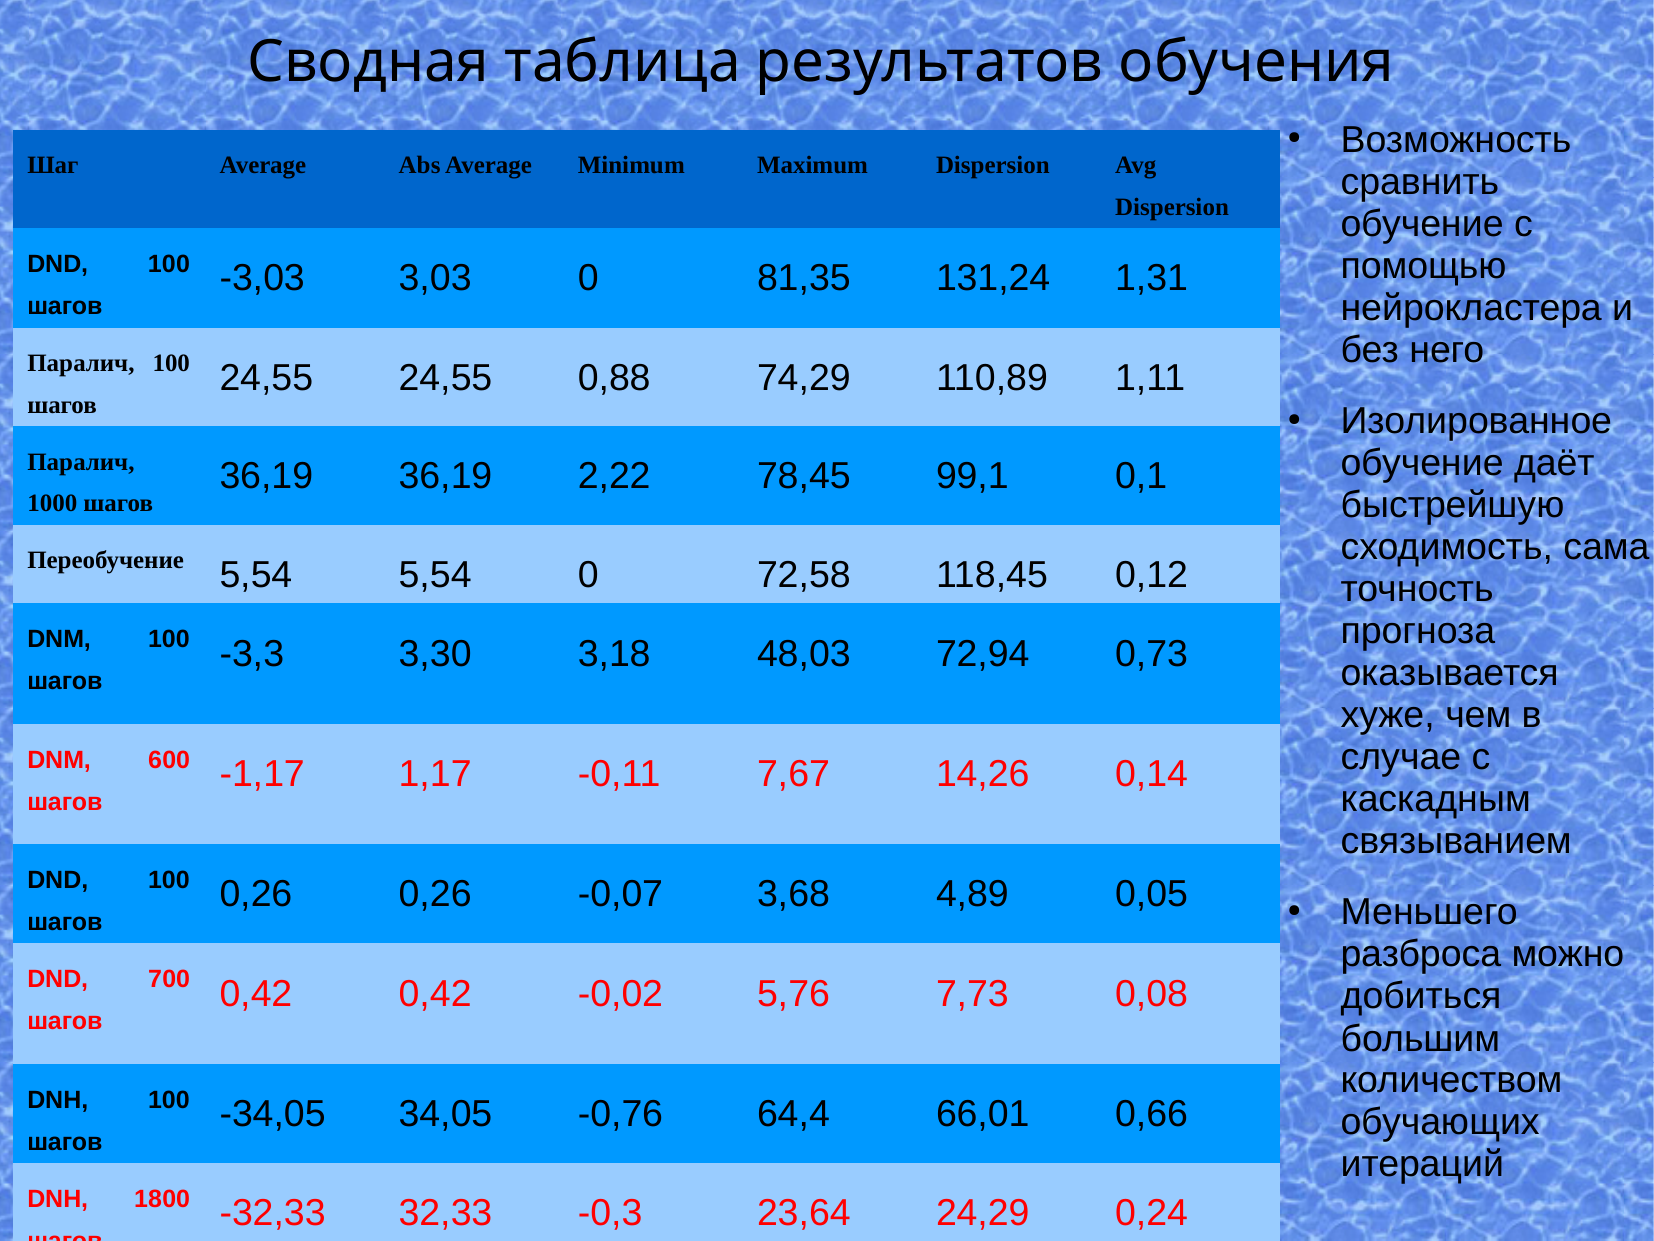

# Сводная таблица результатов обучения
Возможность сравнить обучение с помощью нейрокластера и без него
Изолированное обучение даёт быстрейшую сходимость, сама точность прогноза оказывается хуже, чем в случае с каскадным связыванием
Меньшего разброса можно добиться большим количеством обучающих итераций
| Шаг | Average | Abs Average | Minimum | Maximum | Dispersion | Avg Dispersion |
| --- | --- | --- | --- | --- | --- | --- |
| DND, 100 шагов | -3,03 | 3,03 | 0 | 81,35 | 131,24 | 1,31 |
| Паралич, 100 шагов | 24,55 | 24,55 | 0,88 | 74,29 | 110,89 | 1,11 |
| Паралич, 1000 шагов | 36,19 | 36,19 | 2,22 | 78,45 | 99,1 | 0,1 |
| Переобучение | 5,54 | 5,54 | 0 | 72,58 | 118,45 | 0,12 |
| DNM, 100 шагов | -3,3 | 3,30 | 3,18 | 48,03 | 72,94 | 0,73 |
| DNM, 600 шагов | -1,17 | 1,17 | -0,11 | 7,67 | 14,26 | 0,14 |
| DND, 100 шагов | 0,26 | 0,26 | -0,07 | 3,68 | 4,89 | 0,05 |
| DND, 700 шагов | 0,42 | 0,42 | -0,02 | 5,76 | 7,73 | 0,08 |
| DNH, 100 шагов | -34,05 | 34,05 | -0,76 | 64,4 | 66,01 | 0,66 |
| DNH, 1800 шагов | -32,33 | 32,33 | -0,3 | 23,64 | 24,29 | 0,24 |
| | | | | | | |